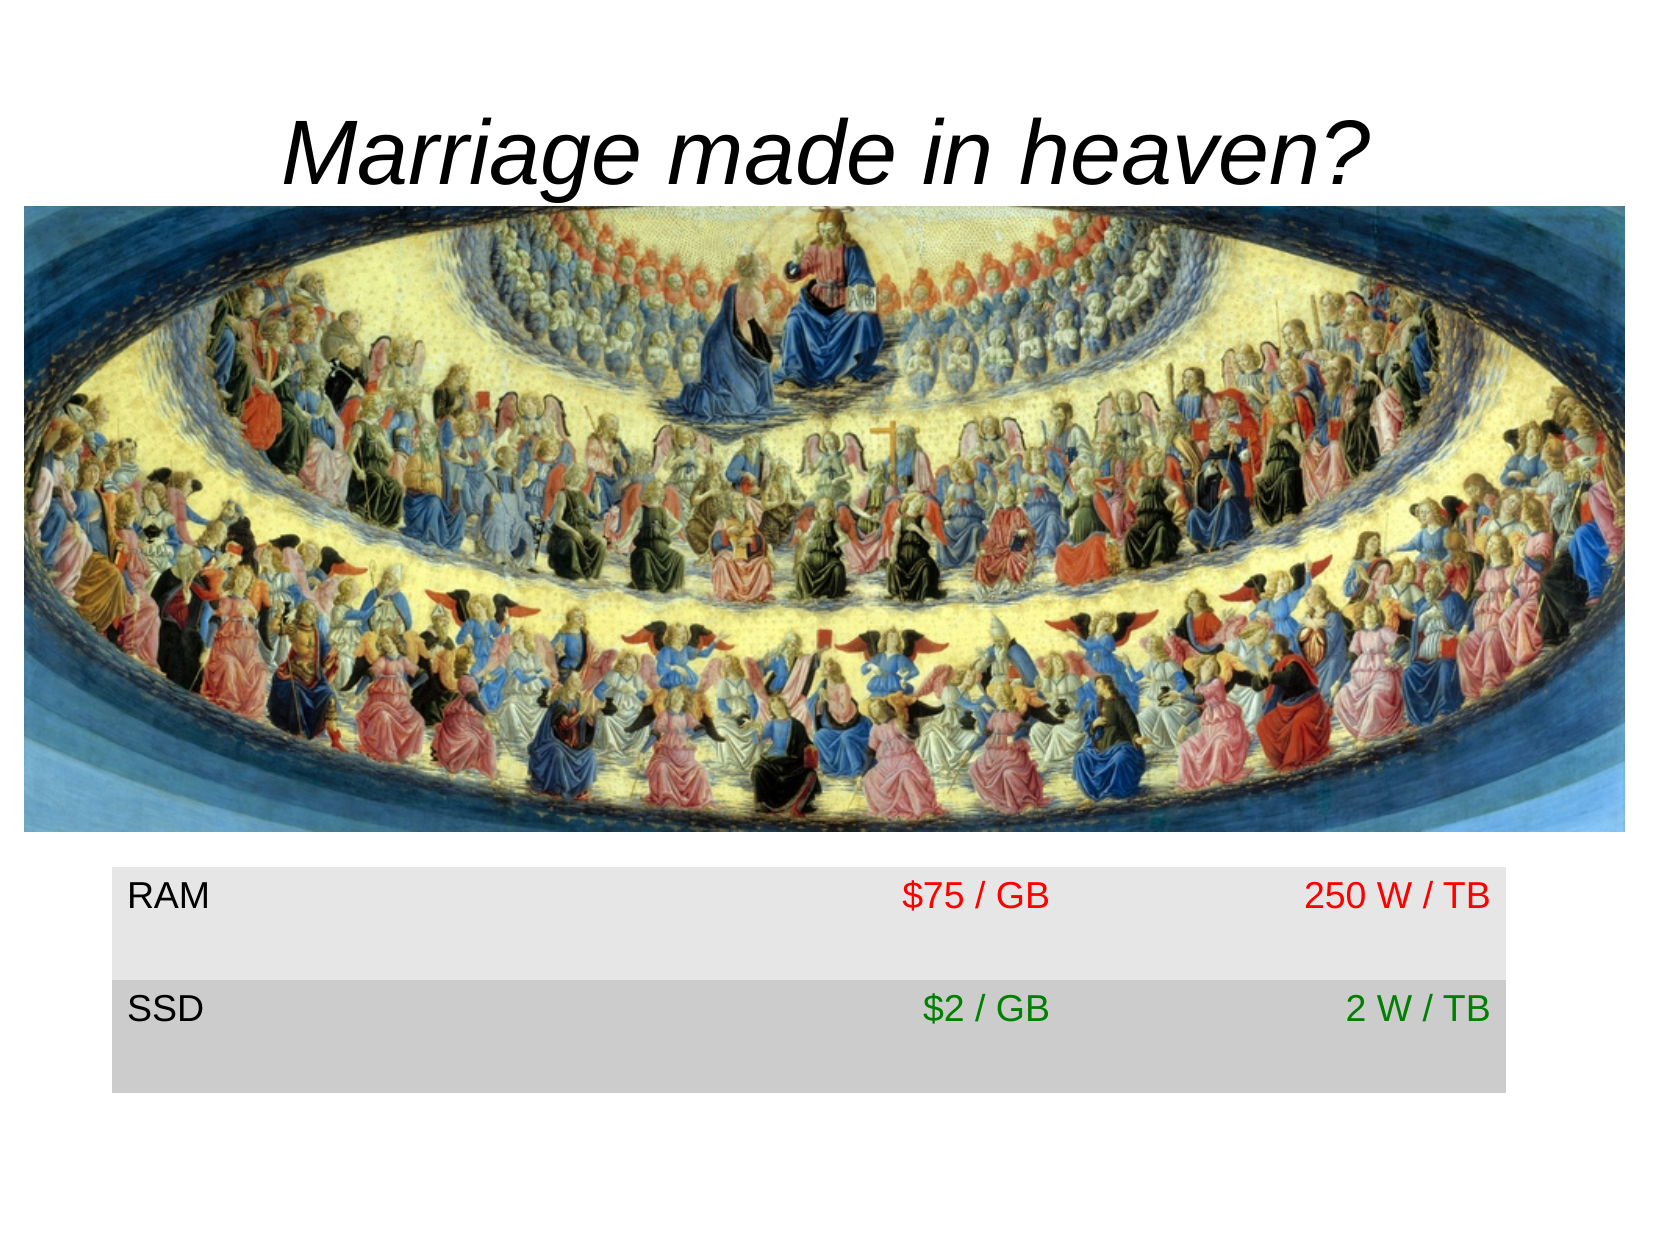

# Marriage made in heaven?
| RAM | $75 / GB | 250 W / TB |
| --- | --- | --- |
| SSD | $2 / GB | 2 W / TB |